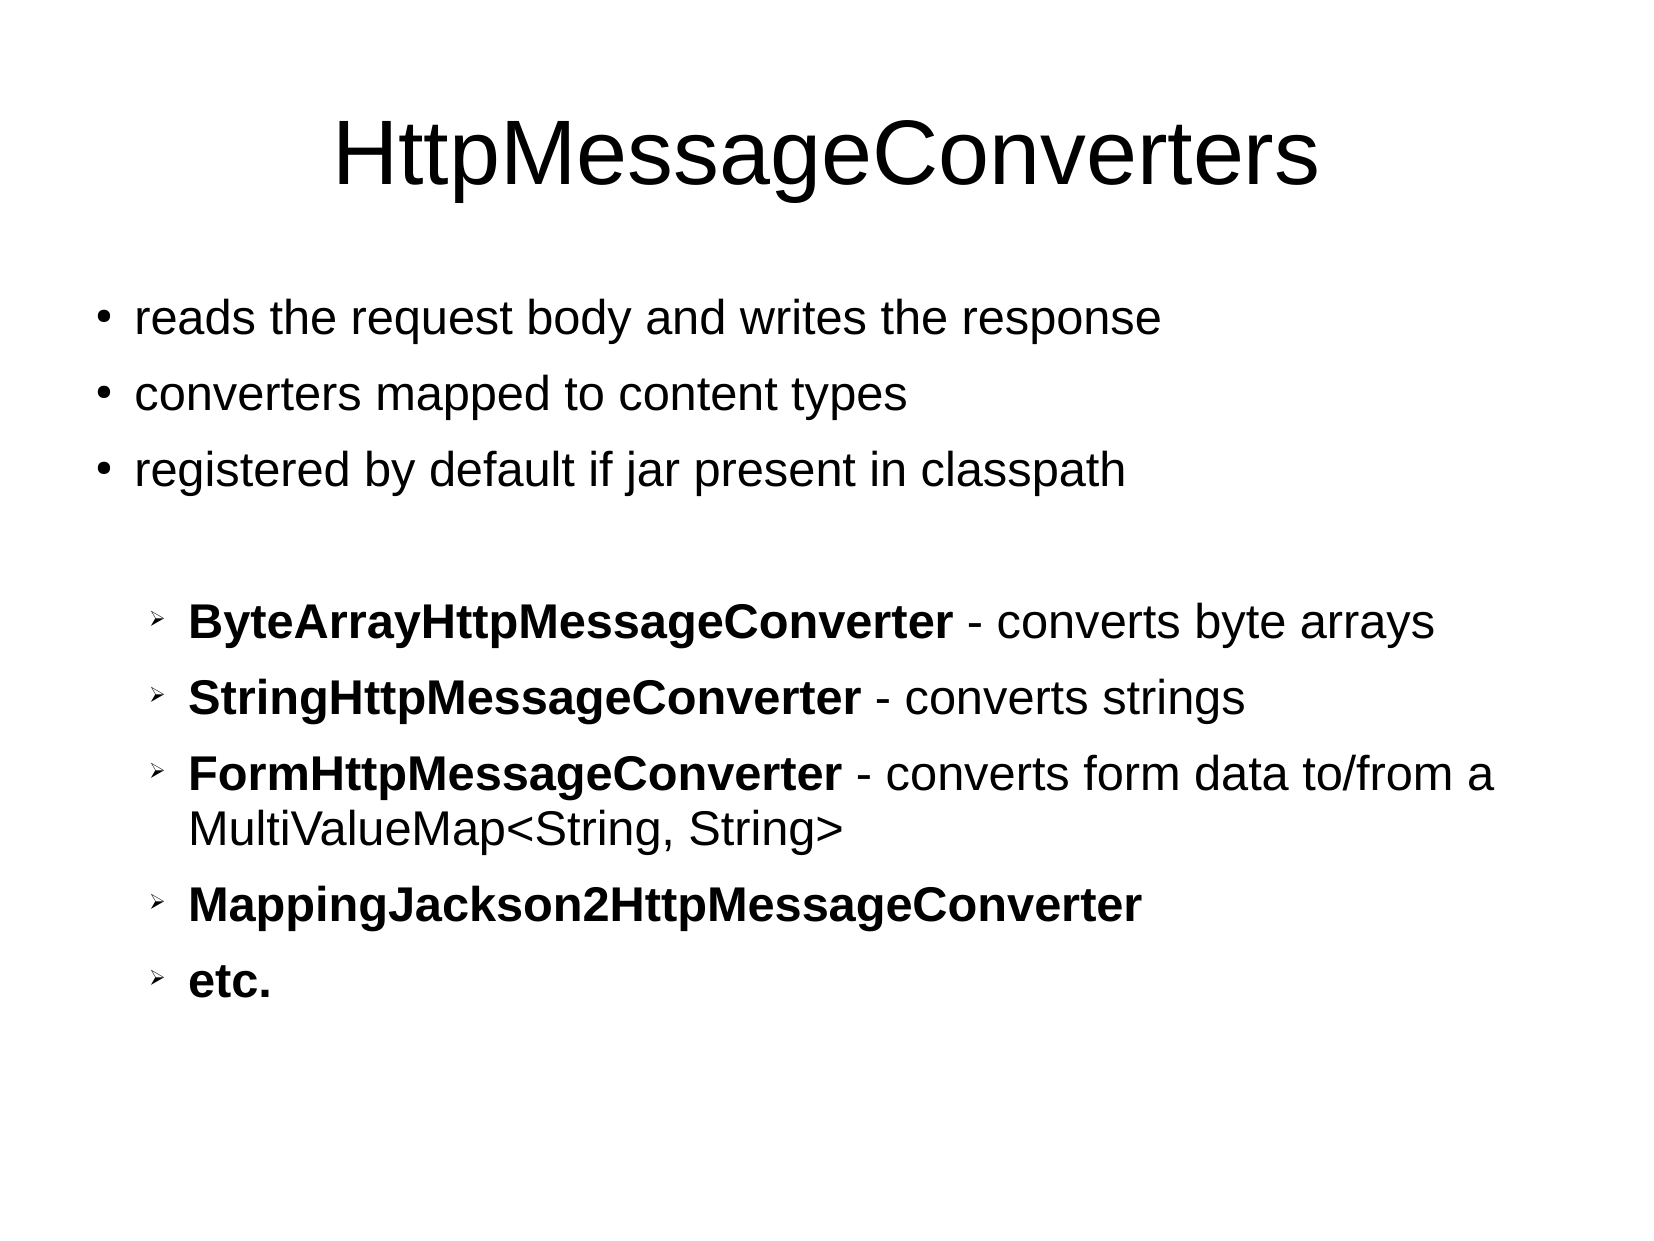

# HttpMessageConverters
reads the request body and writes the response
converters mapped to content types
registered by default if jar present in classpath
ByteArrayHttpMessageConverter - converts byte arrays
StringHttpMessageConverter - converts strings
FormHttpMessageConverter - converts form data to/from a MultiValueMap<String, String>
MappingJackson2HttpMessageConverter
etc.